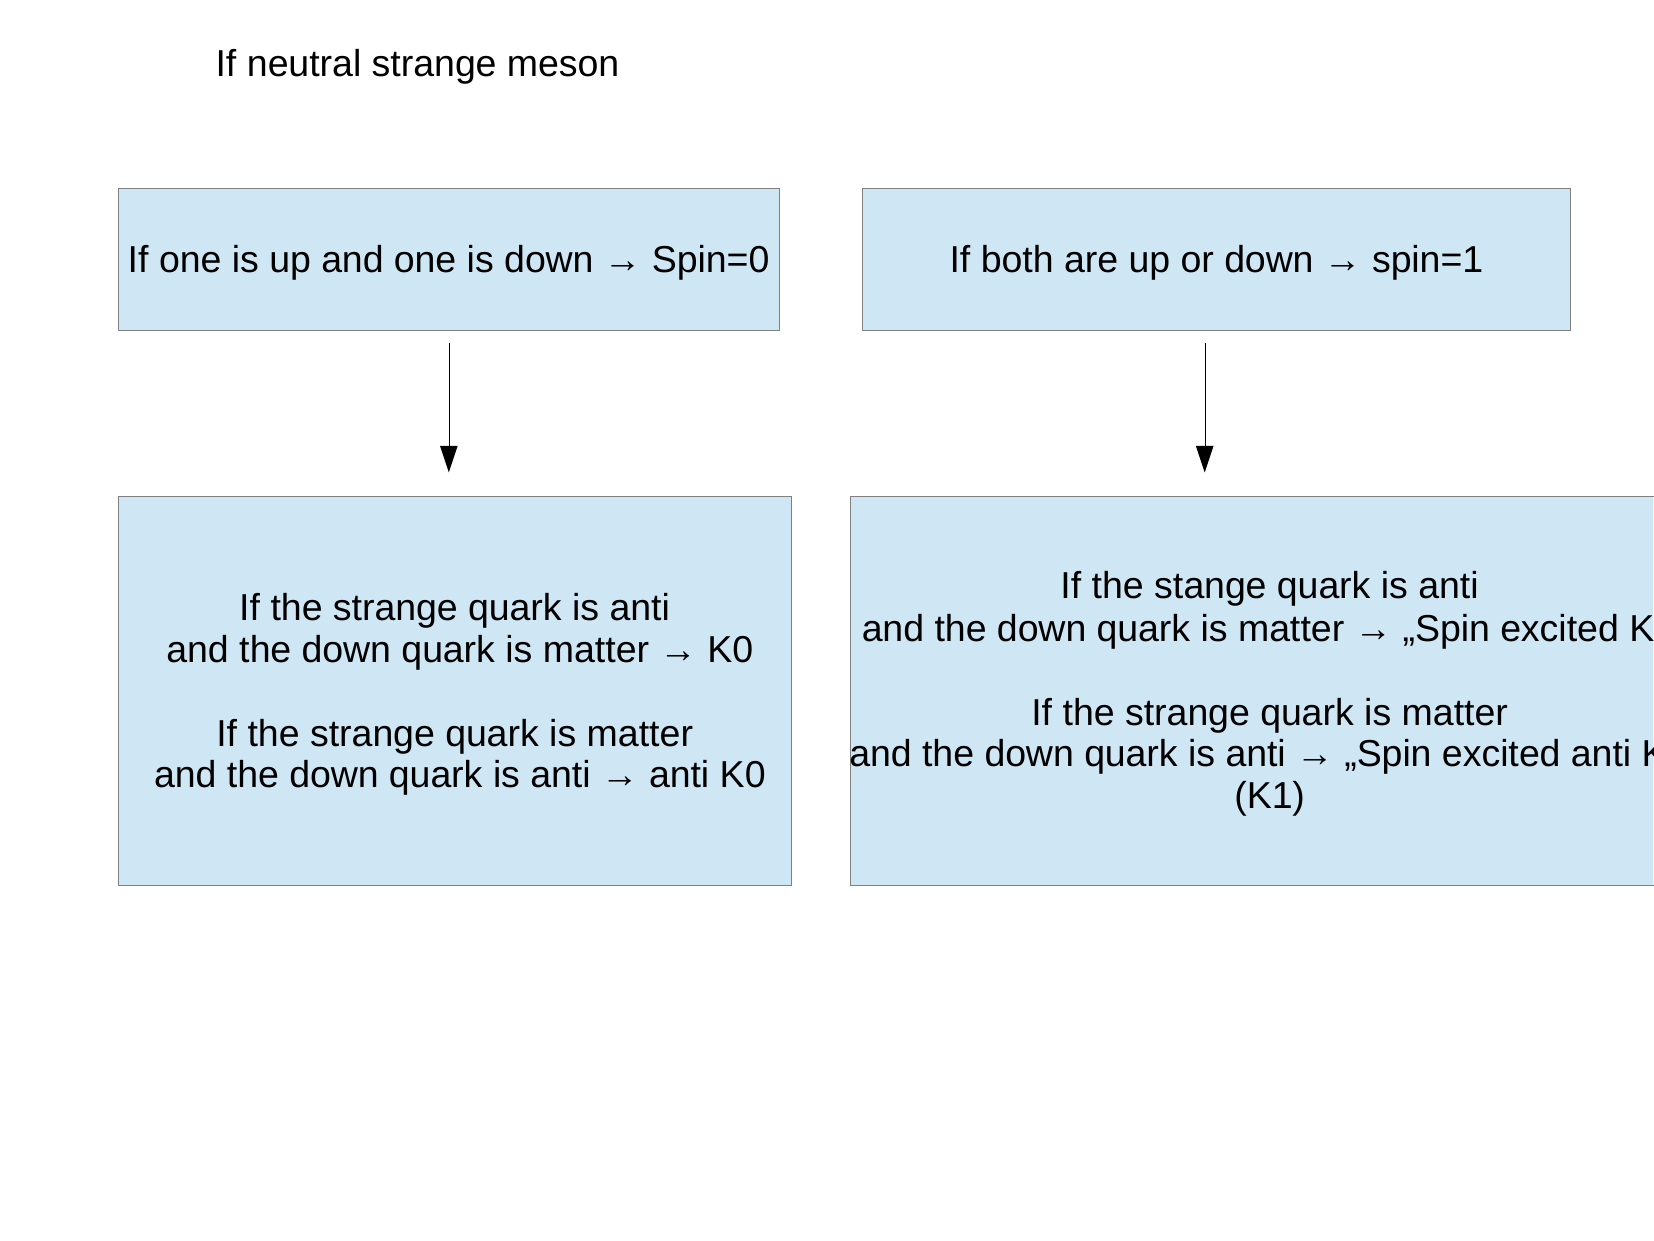

If neutral strange meson
If one is up and one is down → Spin=0
If both are up or down → spin=1
If the strange quark is anti
 and the down quark is matter → K0
If the strange quark is matter
 and the down quark is anti → anti K0
If the stange quark is anti
 and the down quark is matter → „Spin excited K0“
If the strange quark is matter
 and the down quark is anti → „Spin excited anti K0“
(K1)